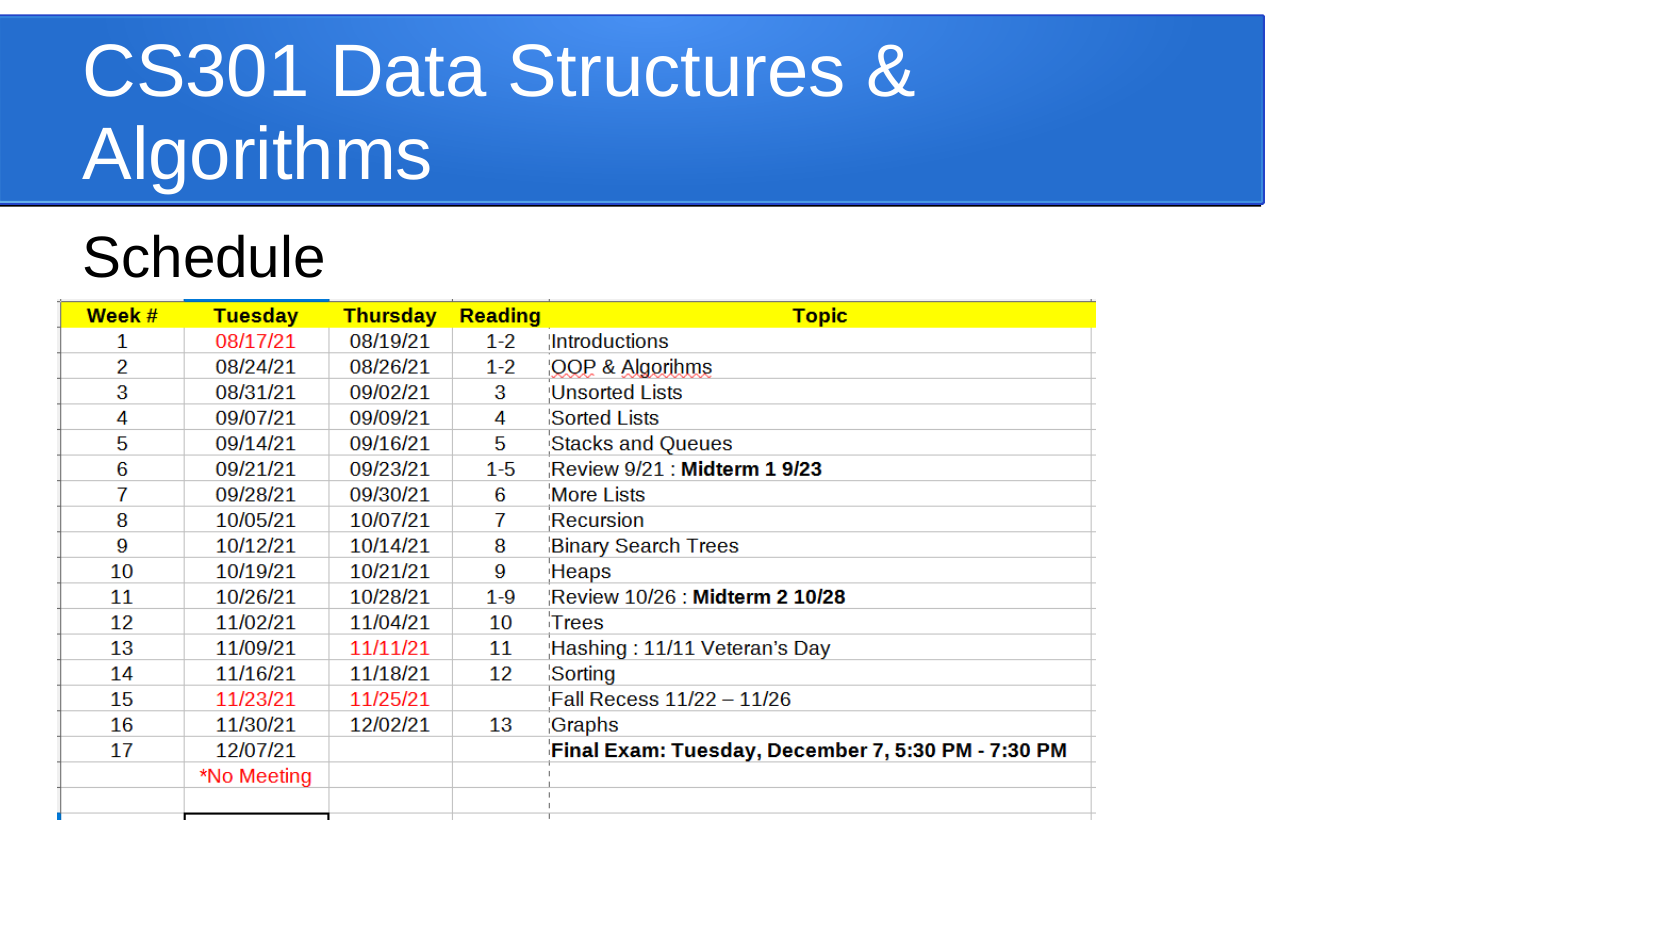

# CS301 Data Structures & Algorithms
Schedule